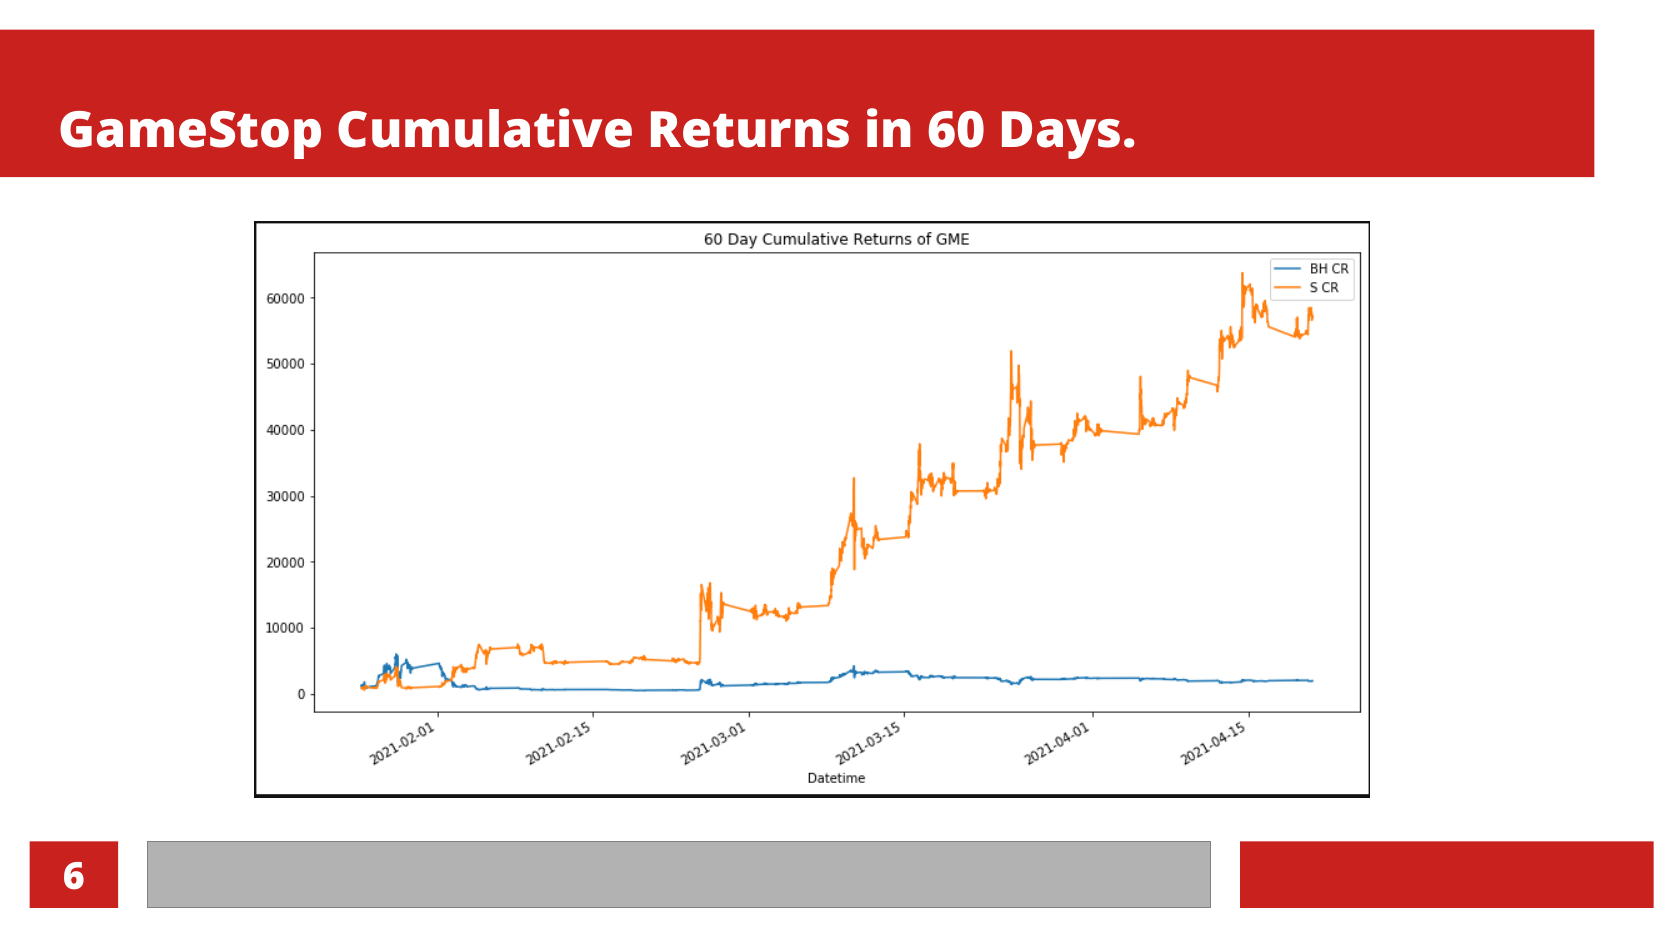

# GameStop Cumulative Returns in 60 Days.
6